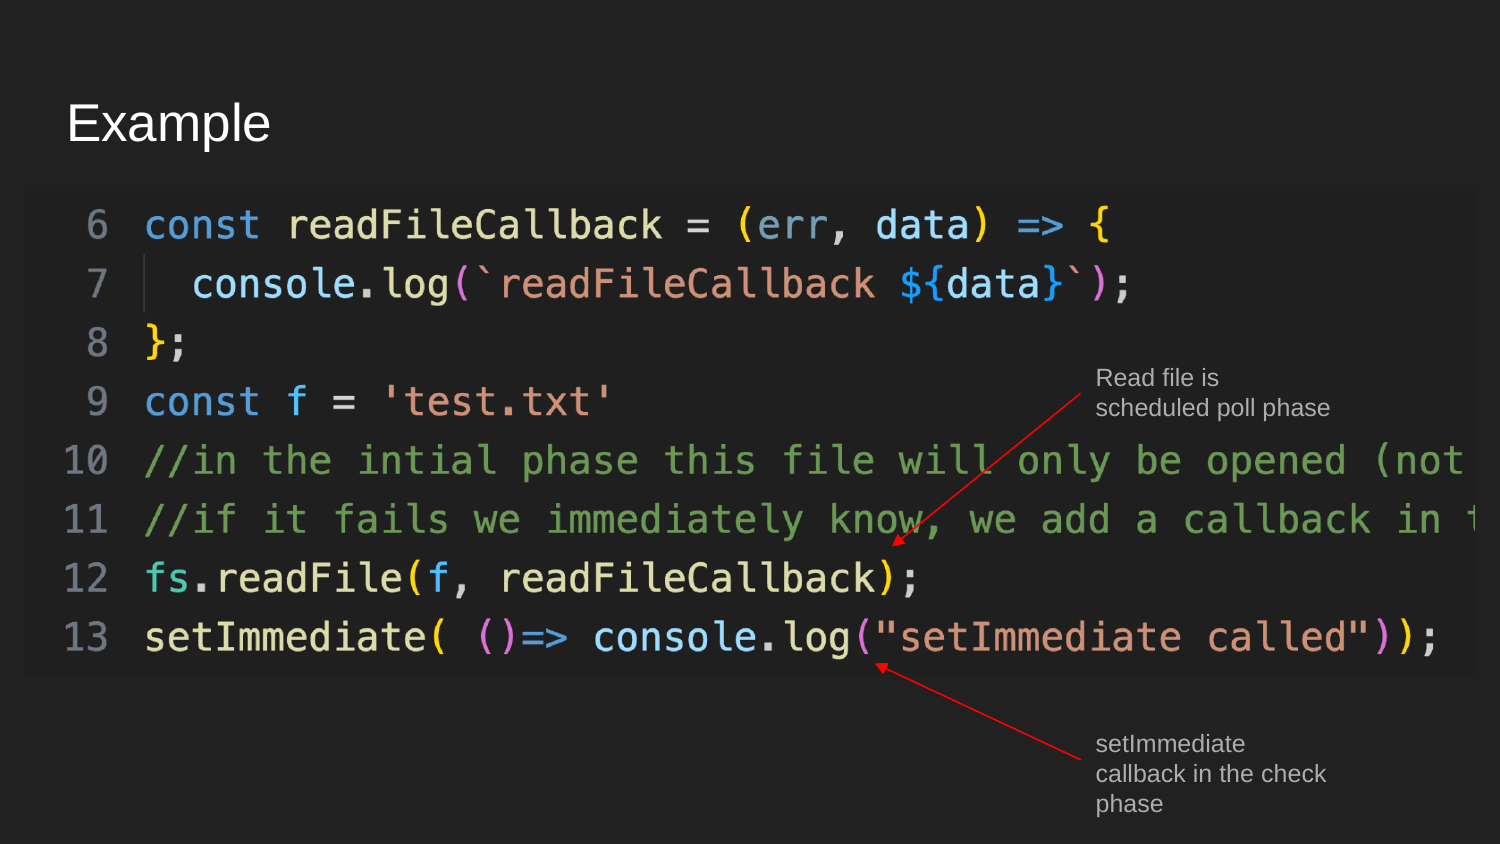

# Example
Read file is scheduled poll phase
setImmediate callback in the check phase